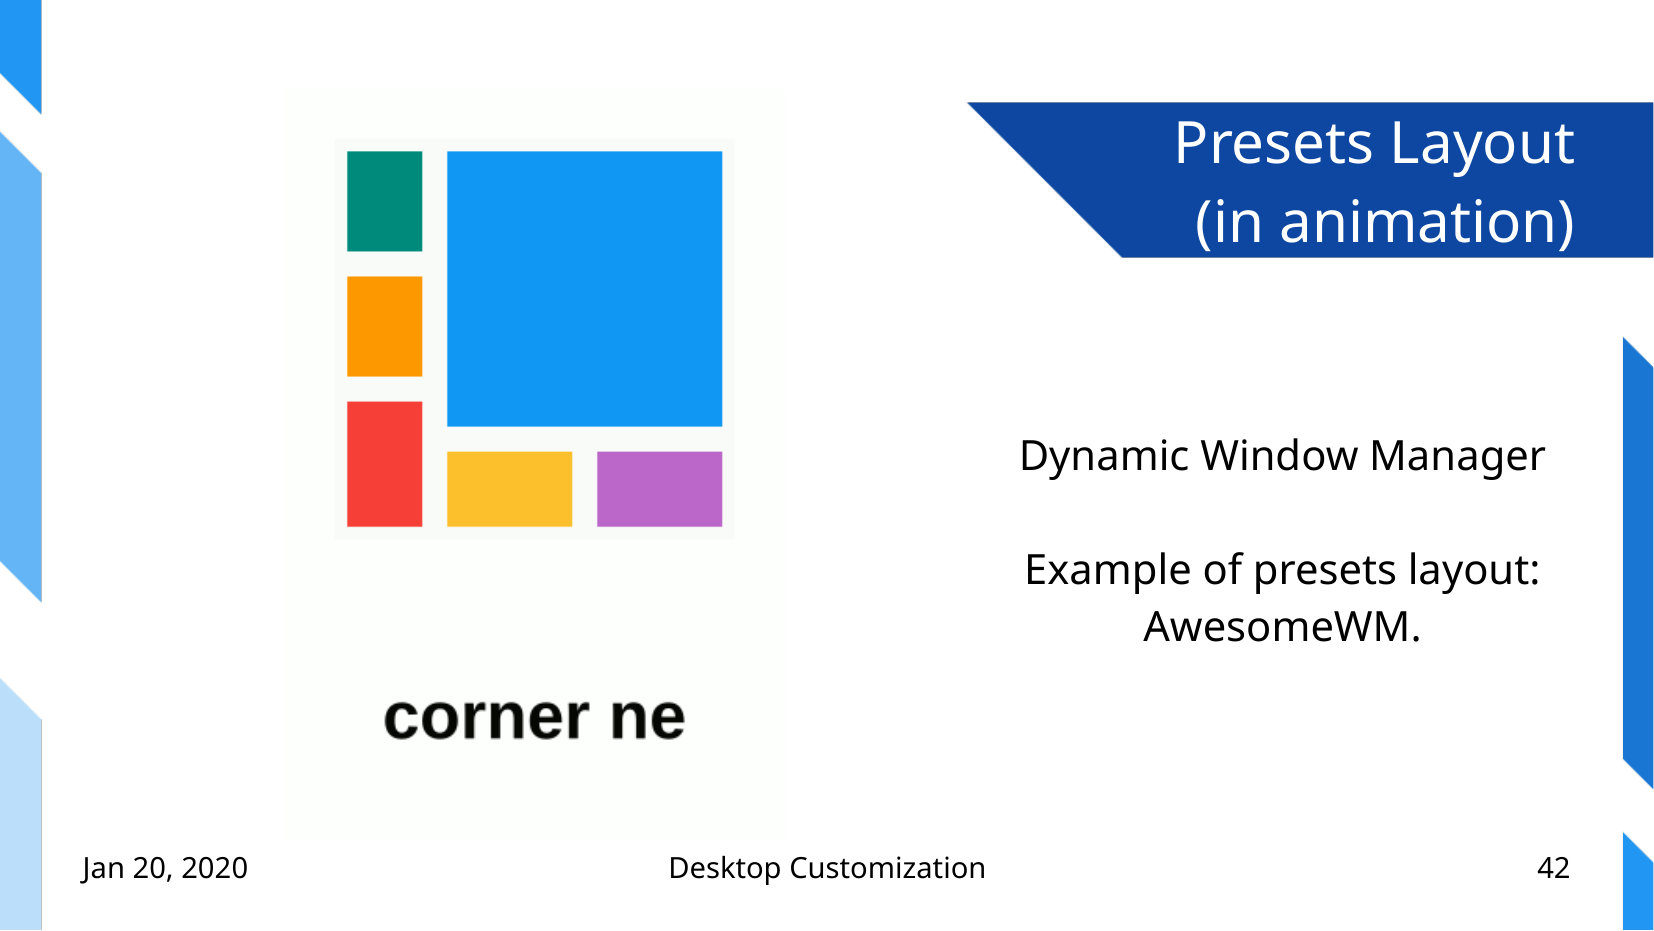

# Presets Layout (in animation)
Dynamic Window Manager
Example of presets layout: AwesomeWM.
Jan 20, 2020
Desktop Customization
42